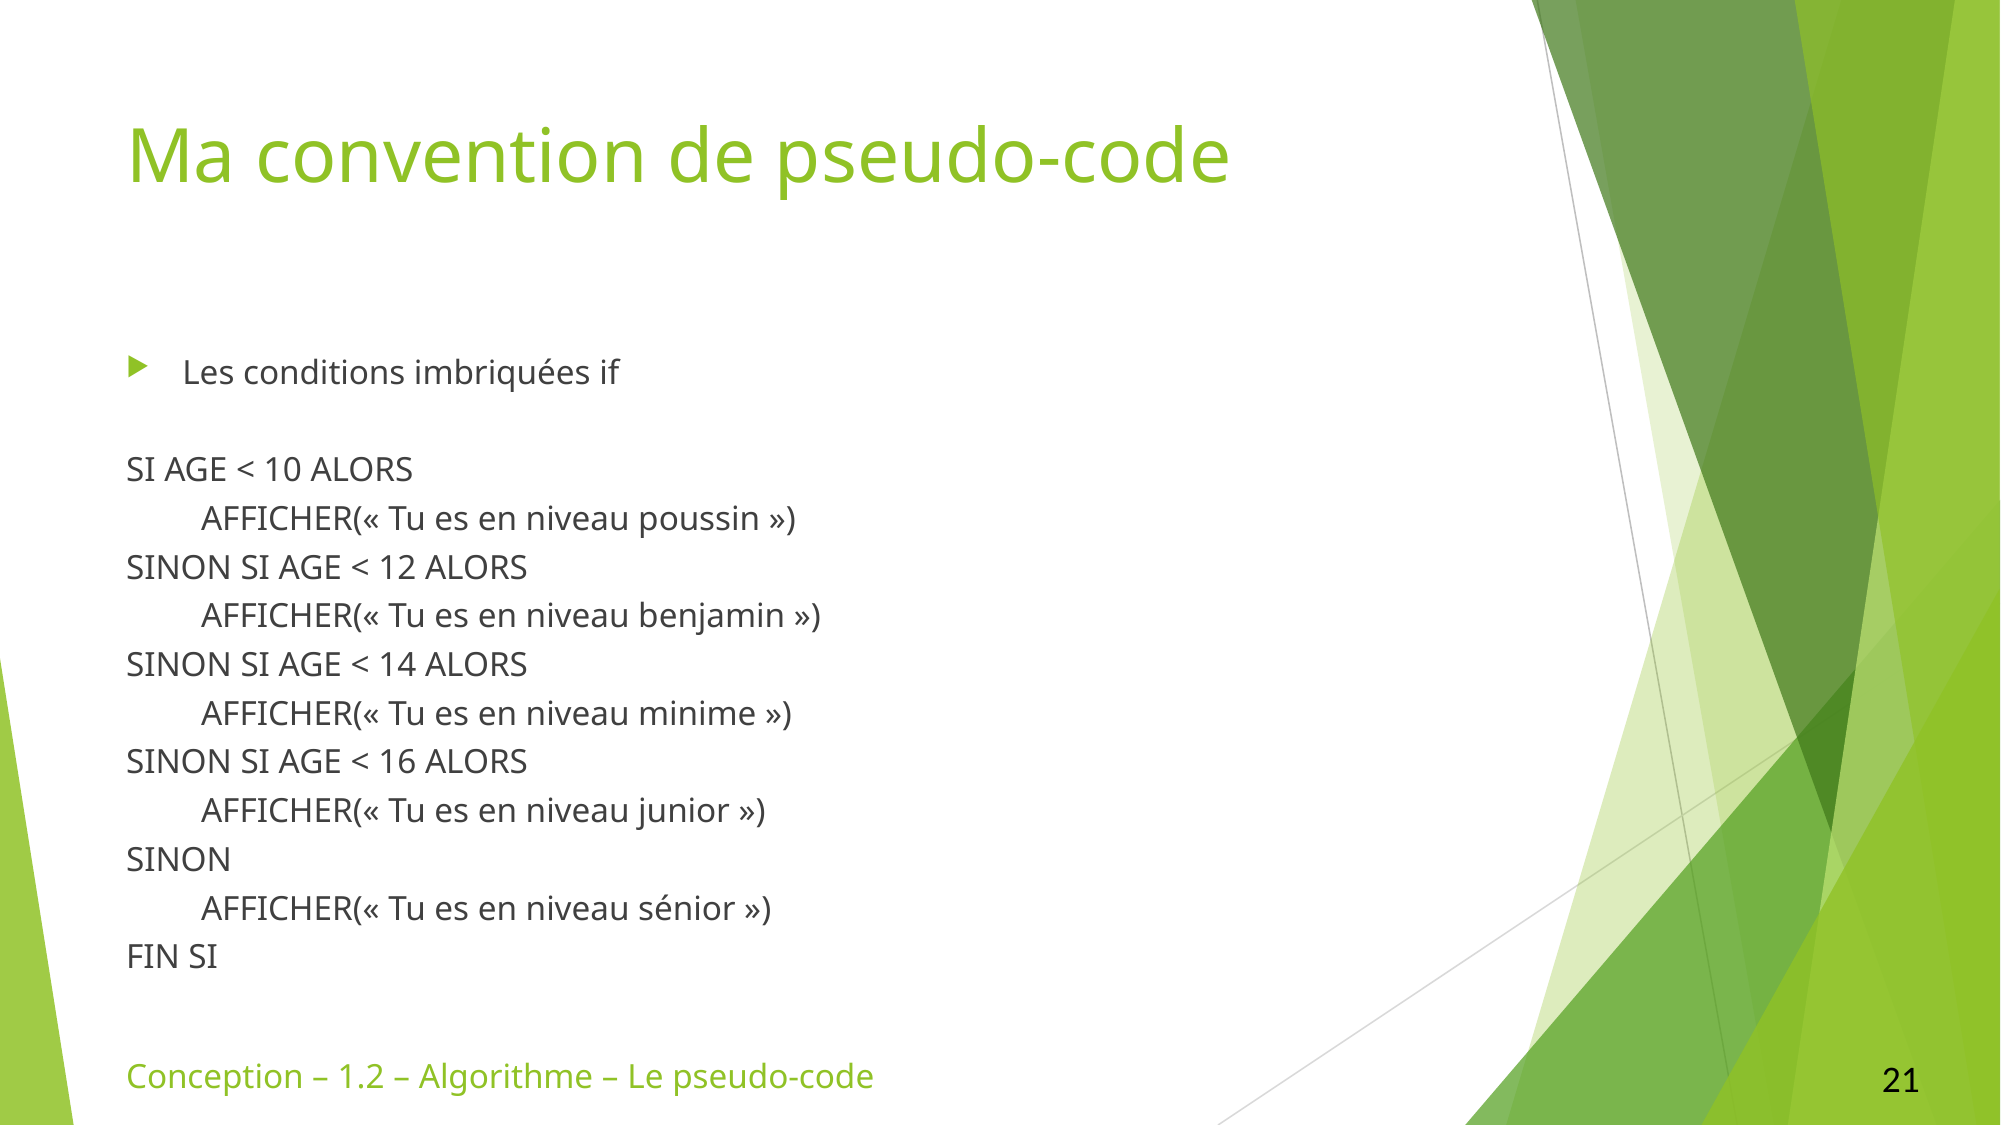

# Ma convention de pseudo-code
Les conditions imbriquées if
SI AGE < 10 ALORS
	AFFICHER(« Tu es en niveau poussin »)
SINON SI AGE < 12 ALORS
	AFFICHER(« Tu es en niveau benjamin »)
SINON SI AGE < 14 ALORS
	AFFICHER(« Tu es en niveau minime »)
SINON SI AGE < 16 ALORS
	AFFICHER(« Tu es en niveau junior »)
SINON
	AFFICHER(« Tu es en niveau sénior »)
FIN SI
Conception – 1.2 – Algorithme – Le pseudo-code